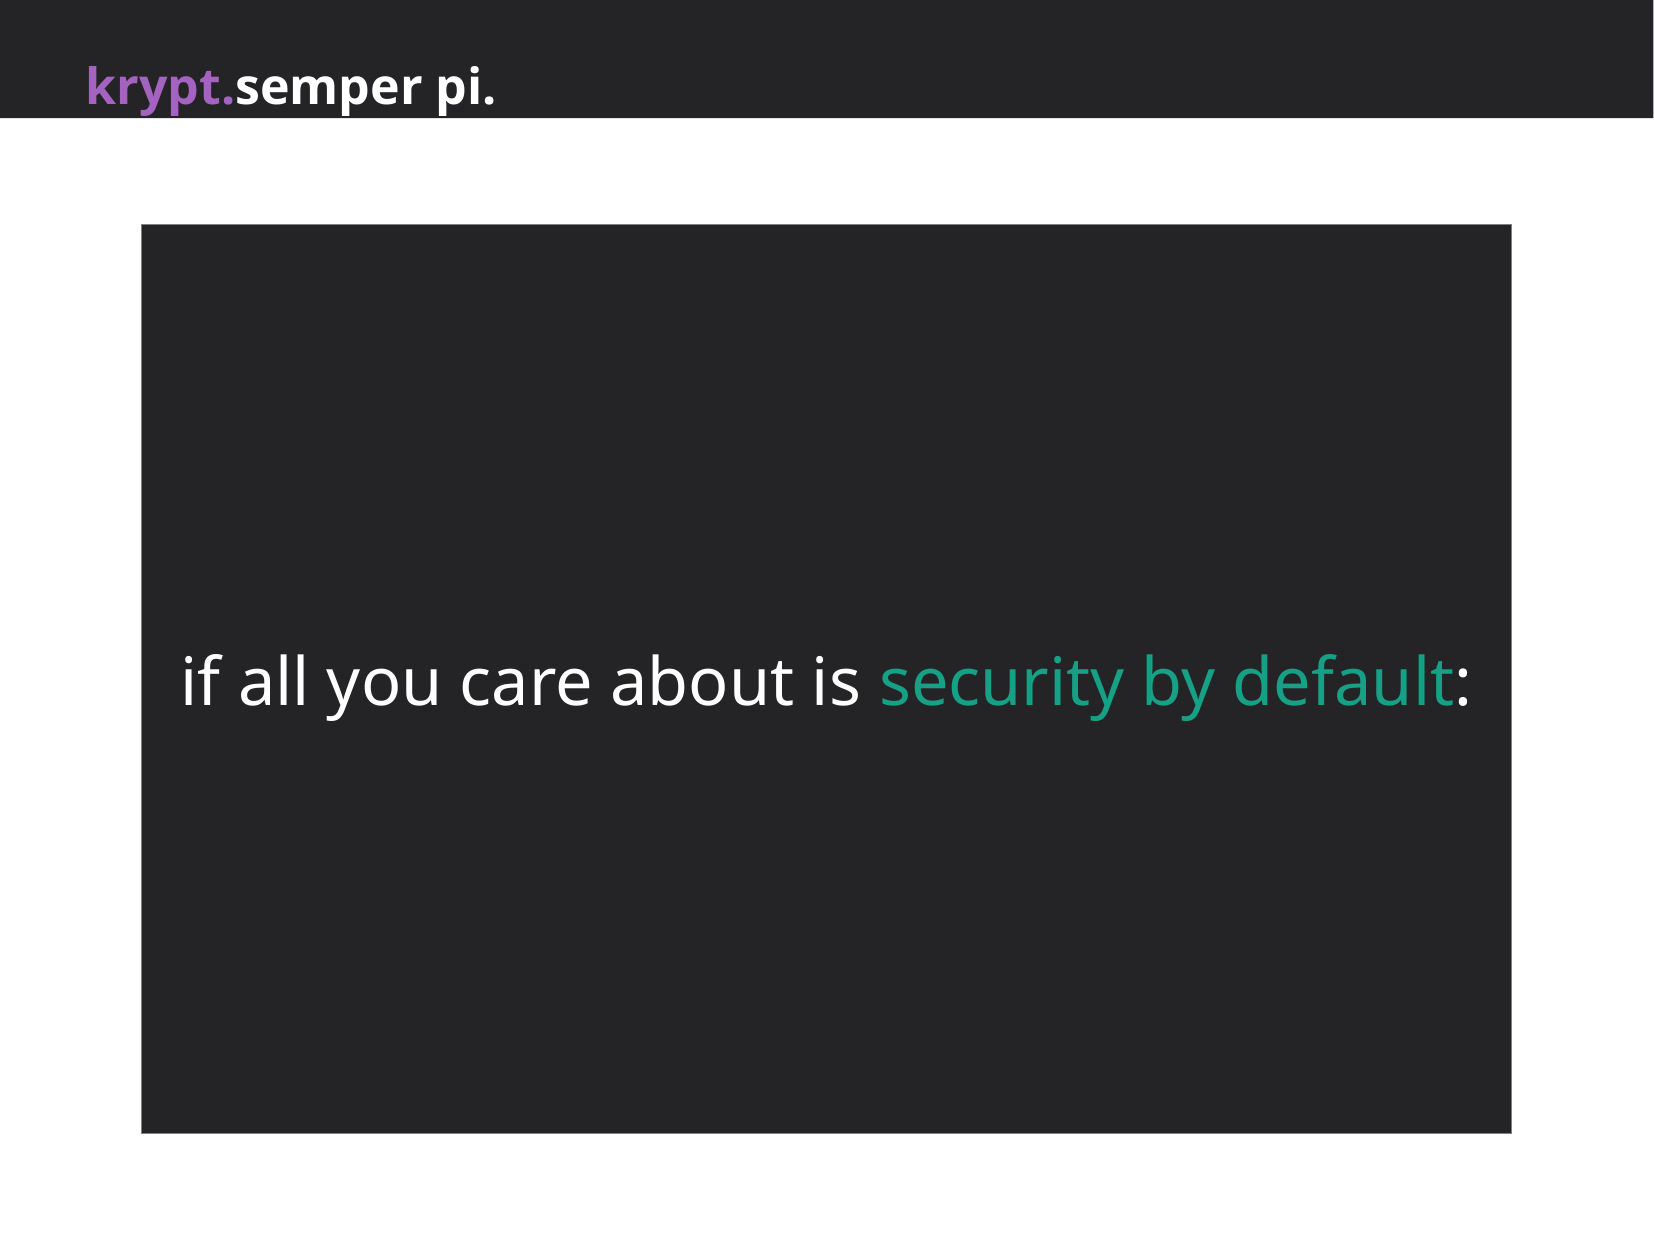

krypt.semper pi.
if all you care about is security by default: